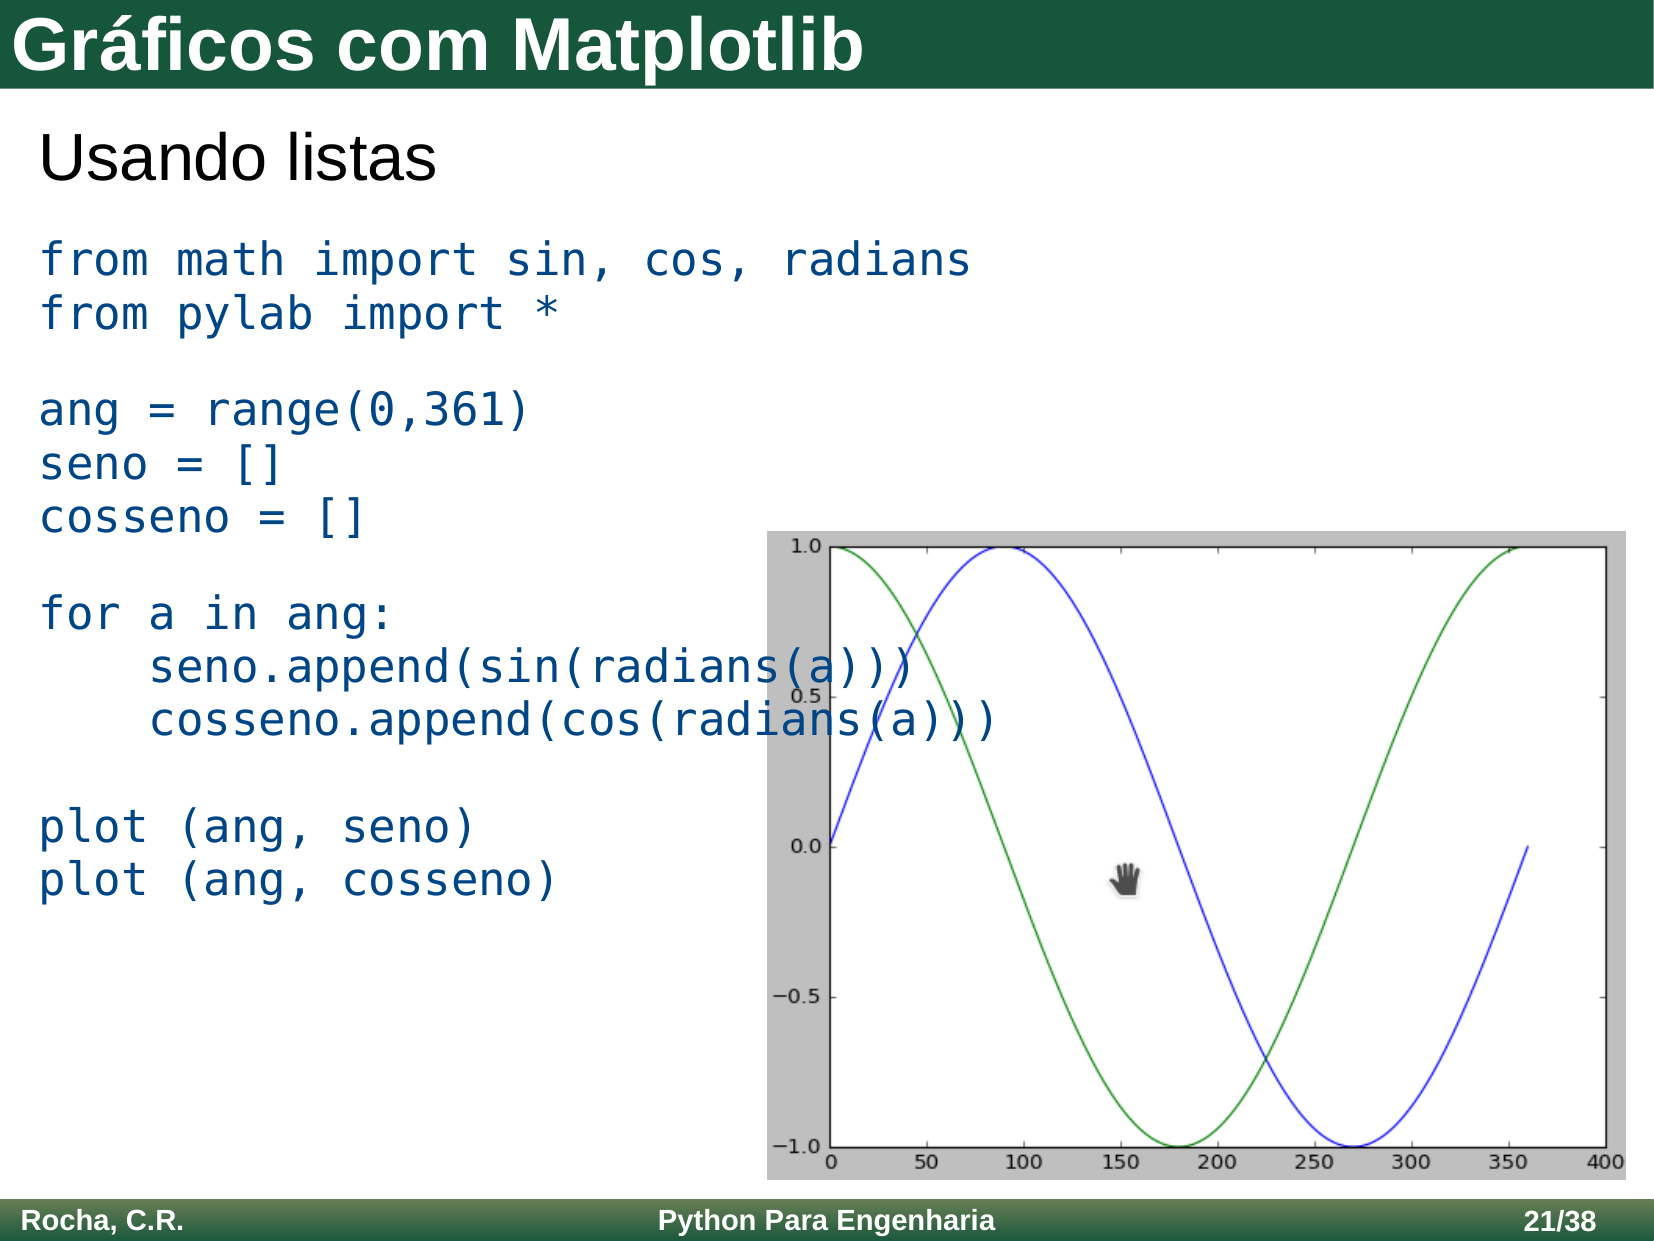

# Gráficos com Matplotlib
Usando listas
from math import sin, cos, radians
from pylab import *
ang = range(0,361)
seno = []
cosseno = []
for a in ang:
 seno.append(sin(radians(a)))
 cosseno.append(cos(radians(a)))
plot (ang, seno)
plot (ang, cosseno)